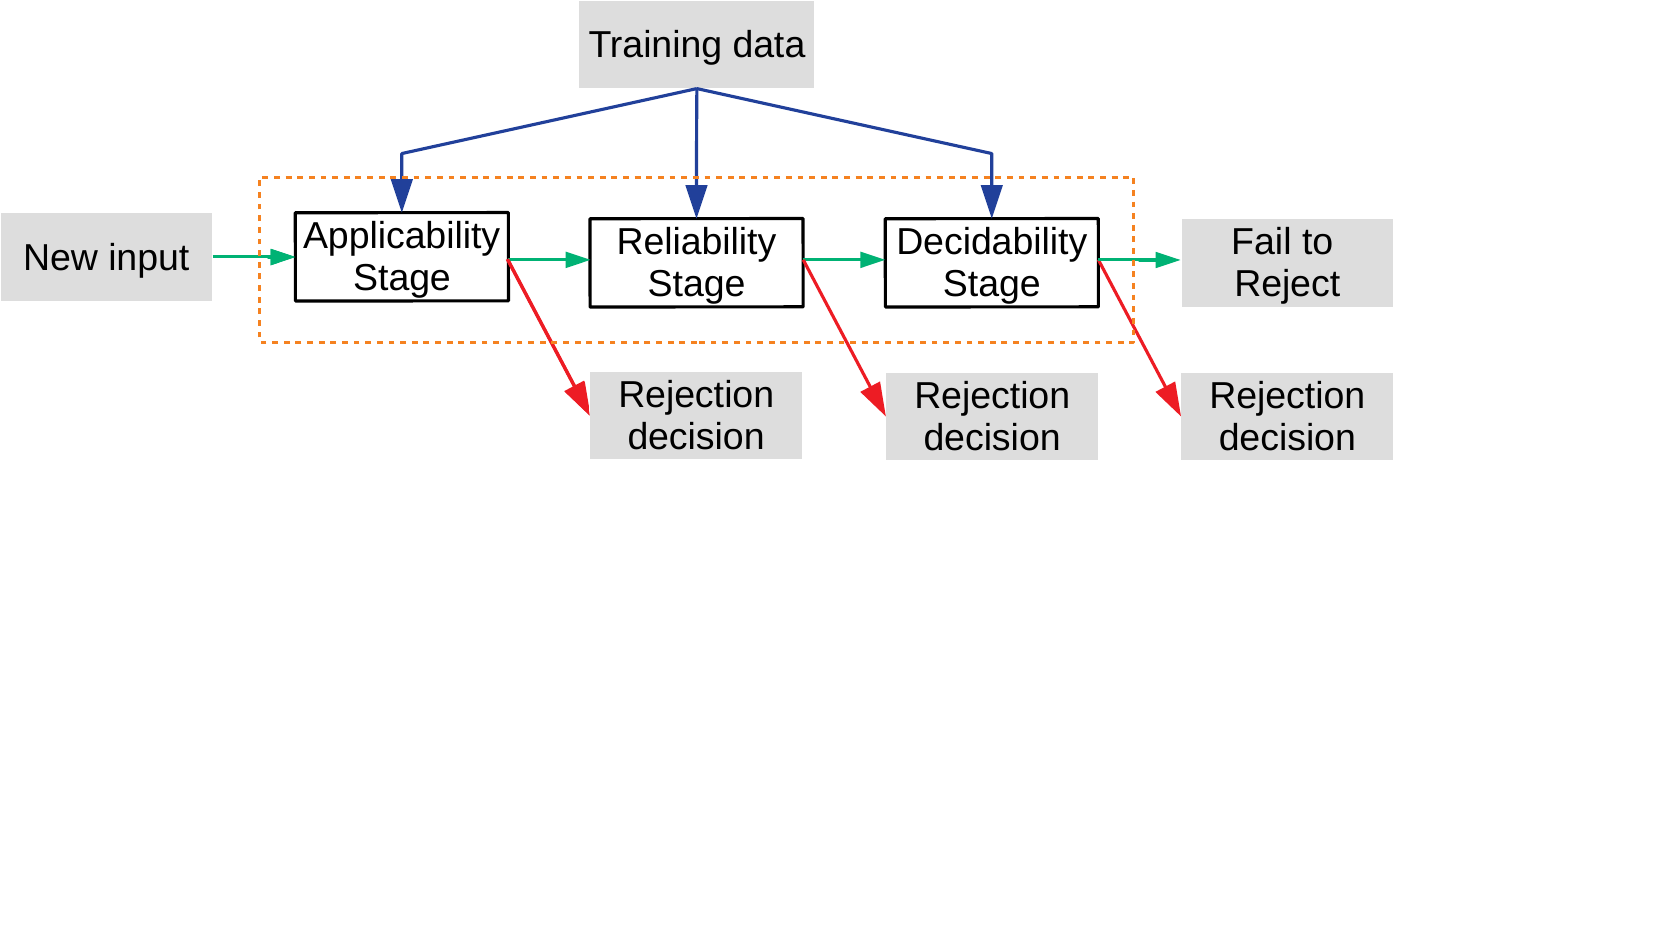

Training data
New input
New input
Applicability
Stage
Fail to
Reject
Reliability
Stage
Decidability
Stage
Rejection
decision
Rejection
decision
Rejection
decision
Rejection
decision